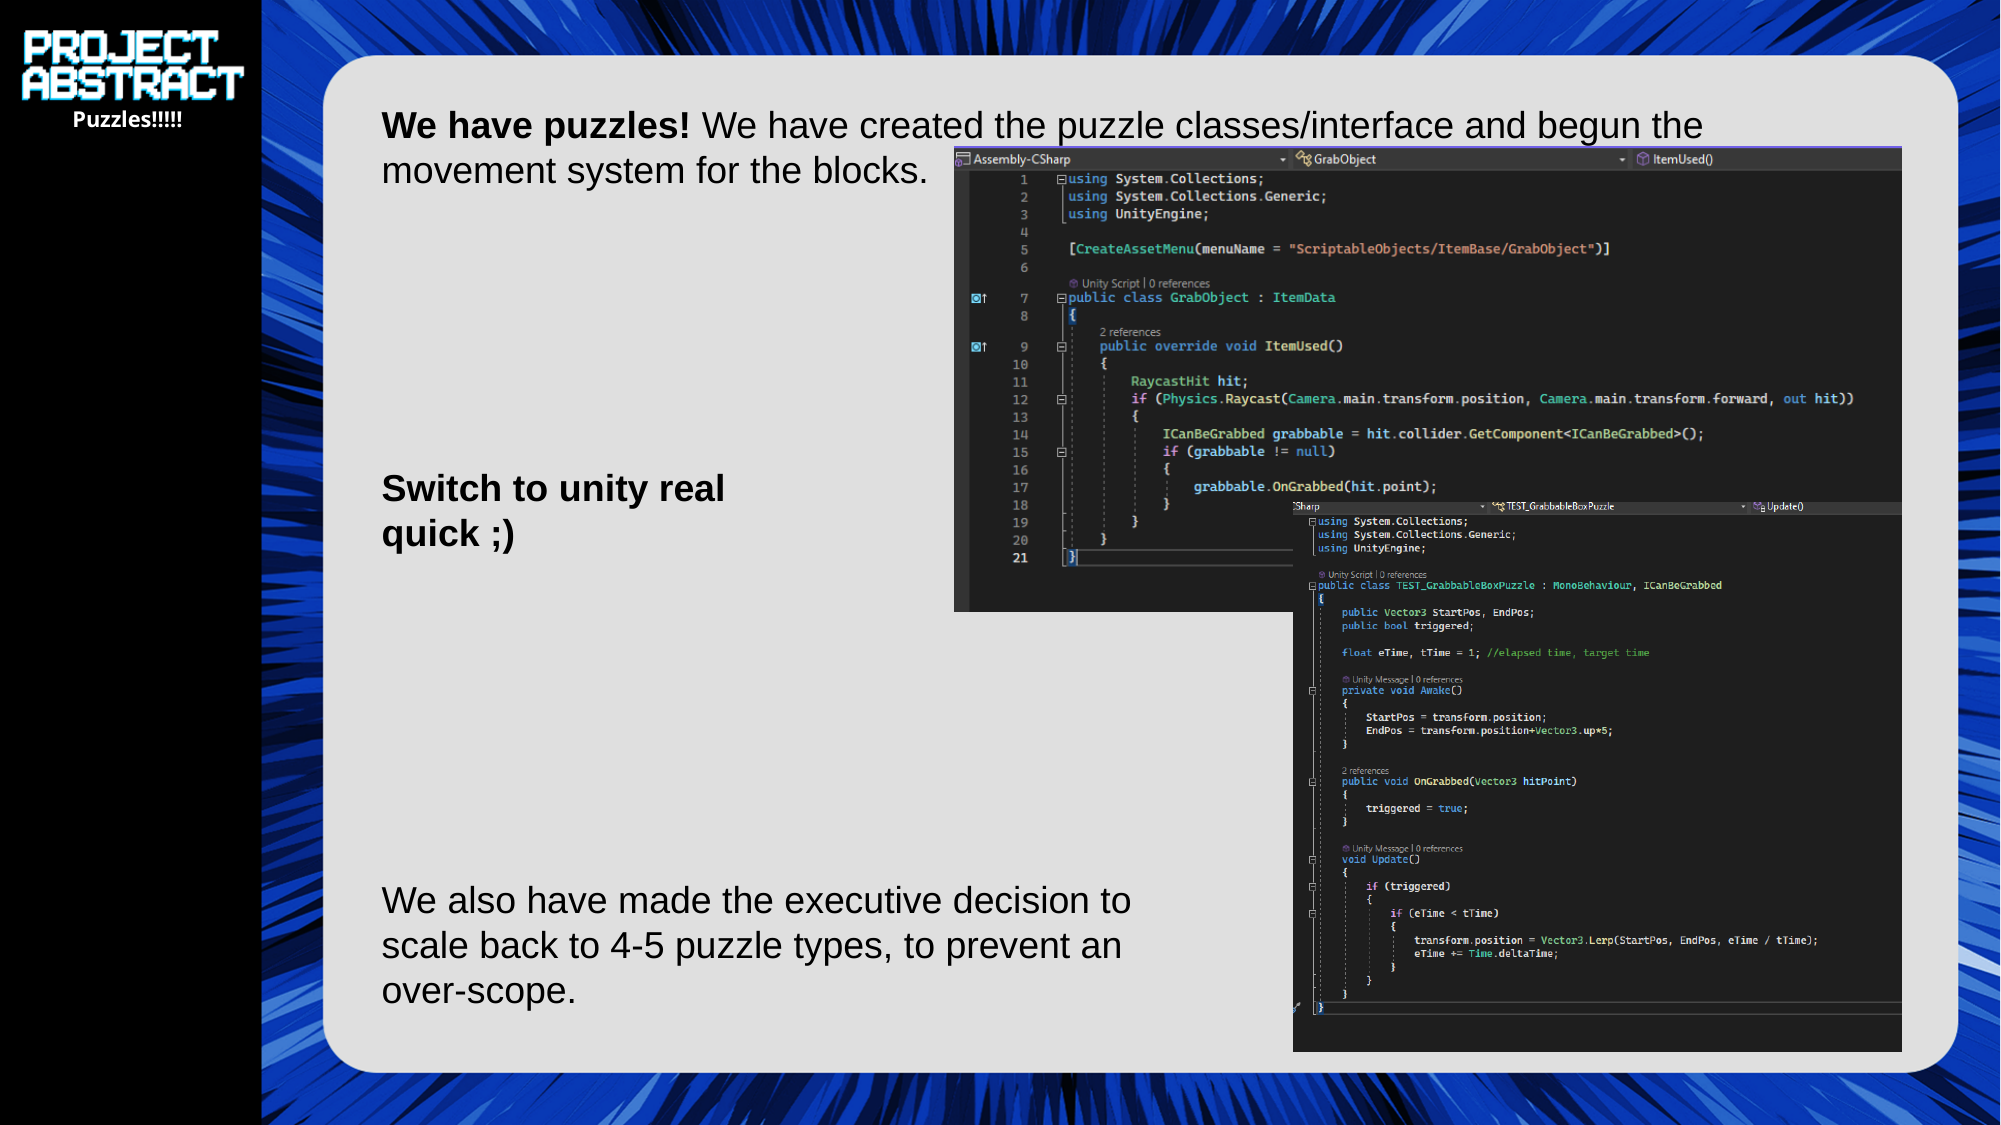

We have puzzles! We have created the puzzle classes/interface and begun the movement system for the blocks.
Puzzles!!!!!
Switch to unity real quick ;)
We also have made the executive decision to scale back to 4-5 puzzle types, to prevent an over-scope.